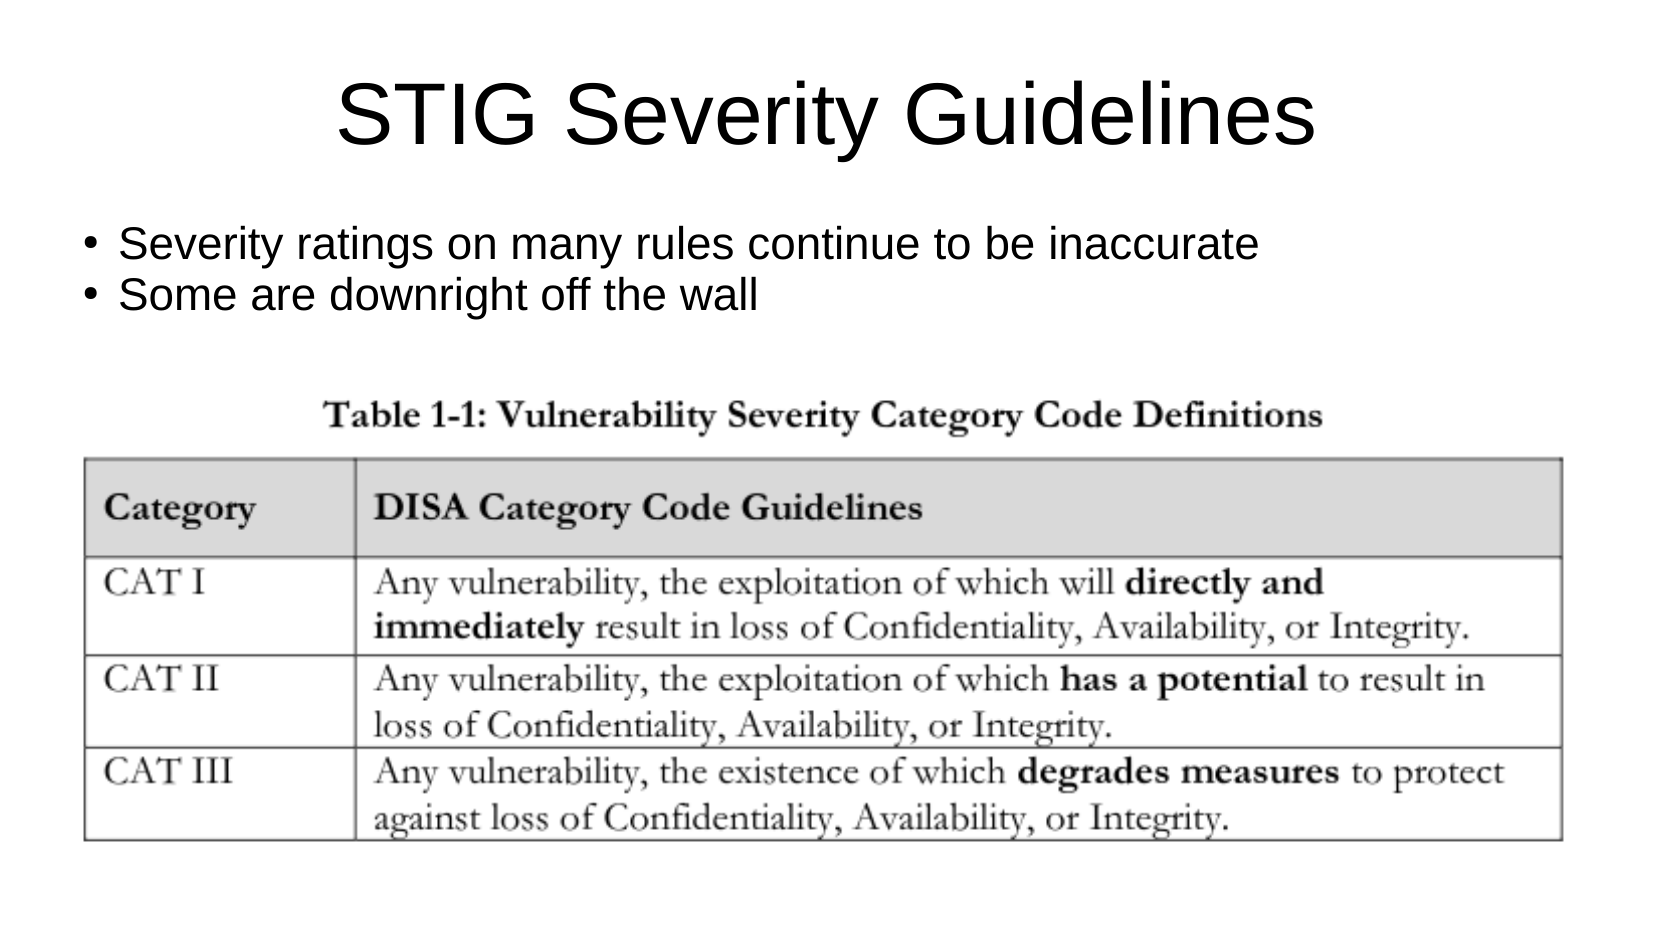

# STIG Severity Guidelines
Severity ratings on many rules continue to be inaccurate
Some are downright off the wall